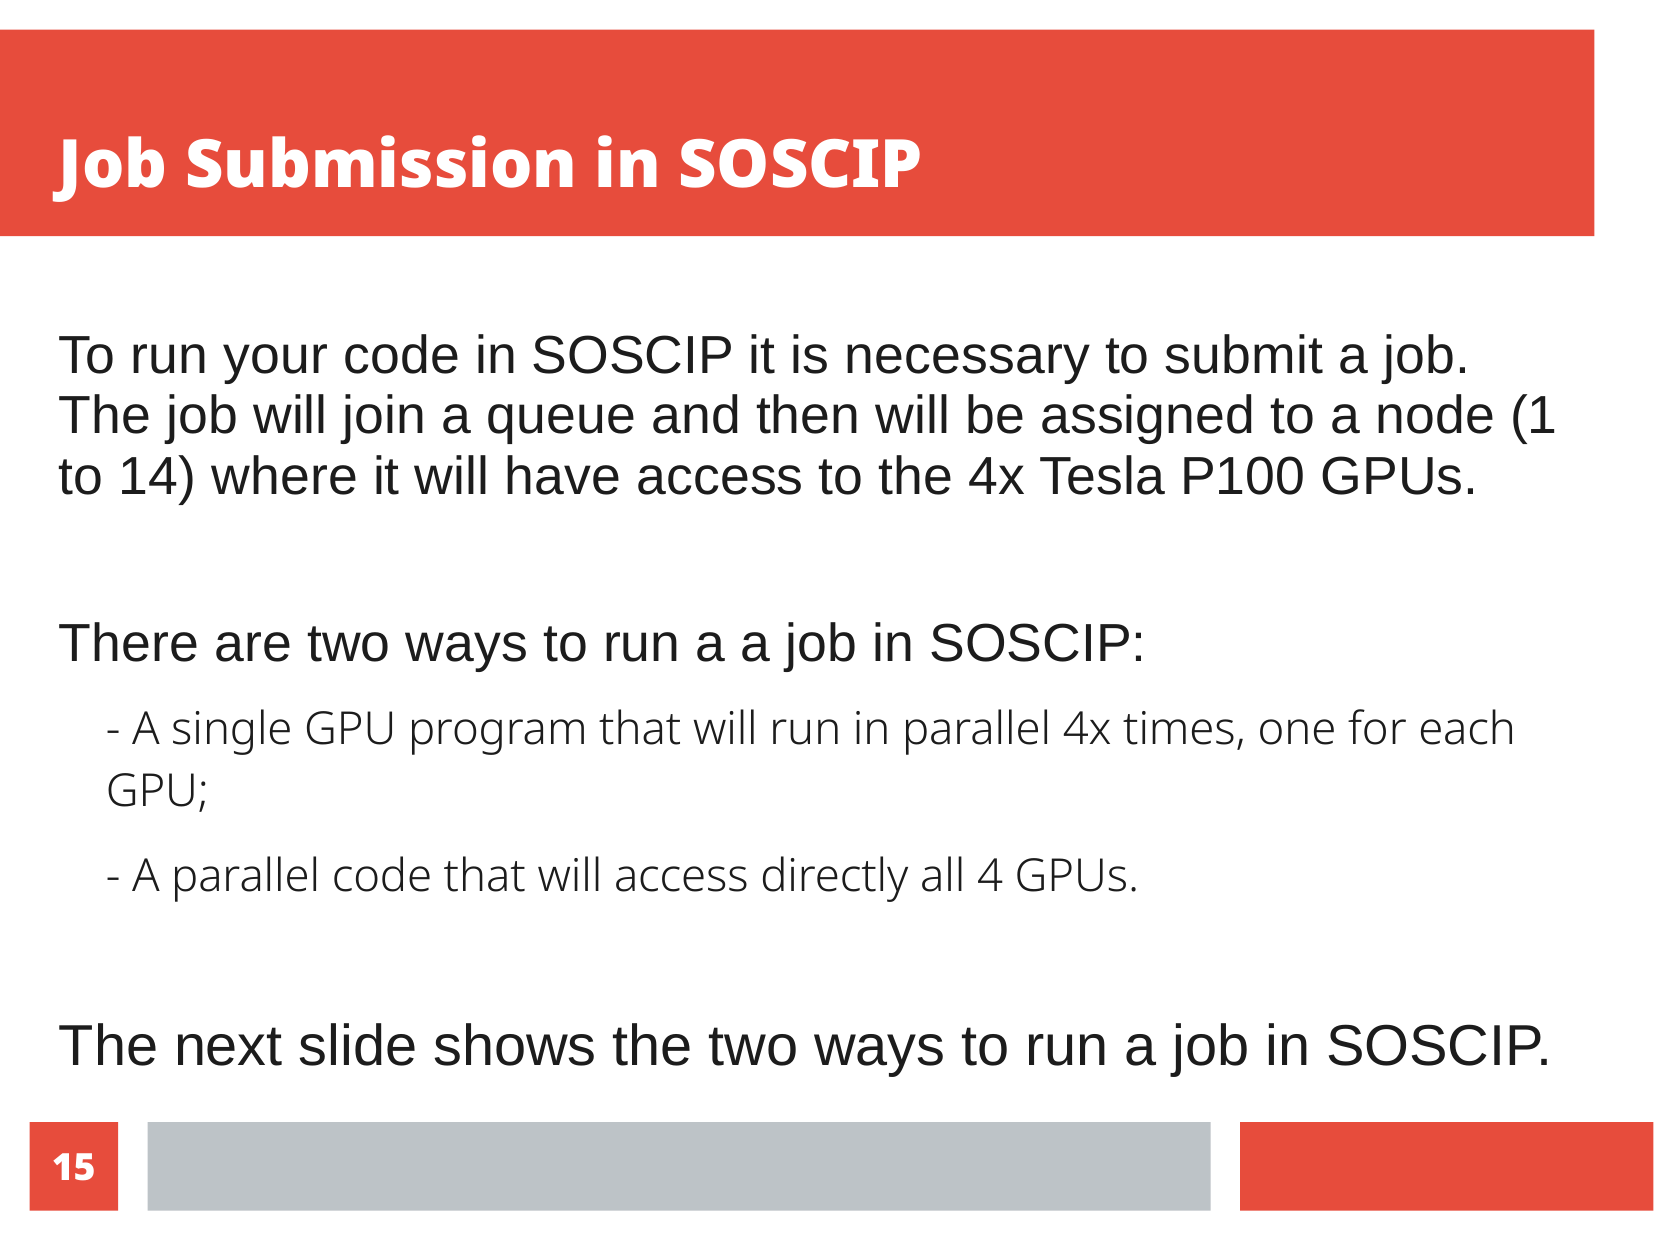

# Job Submission in SOSCIP
To run your code in SOSCIP it is necessary to submit a job. The job will join a queue and then will be assigned to a node (1 to 14) where it will have access to the 4x Tesla P100 GPUs.
There are two ways to run a a job in SOSCIP:
- A single GPU program that will run in parallel 4x times, one for each GPU;
- A parallel code that will access directly all 4 GPUs.
The next slide shows the two ways to run a job in SOSCIP.
15